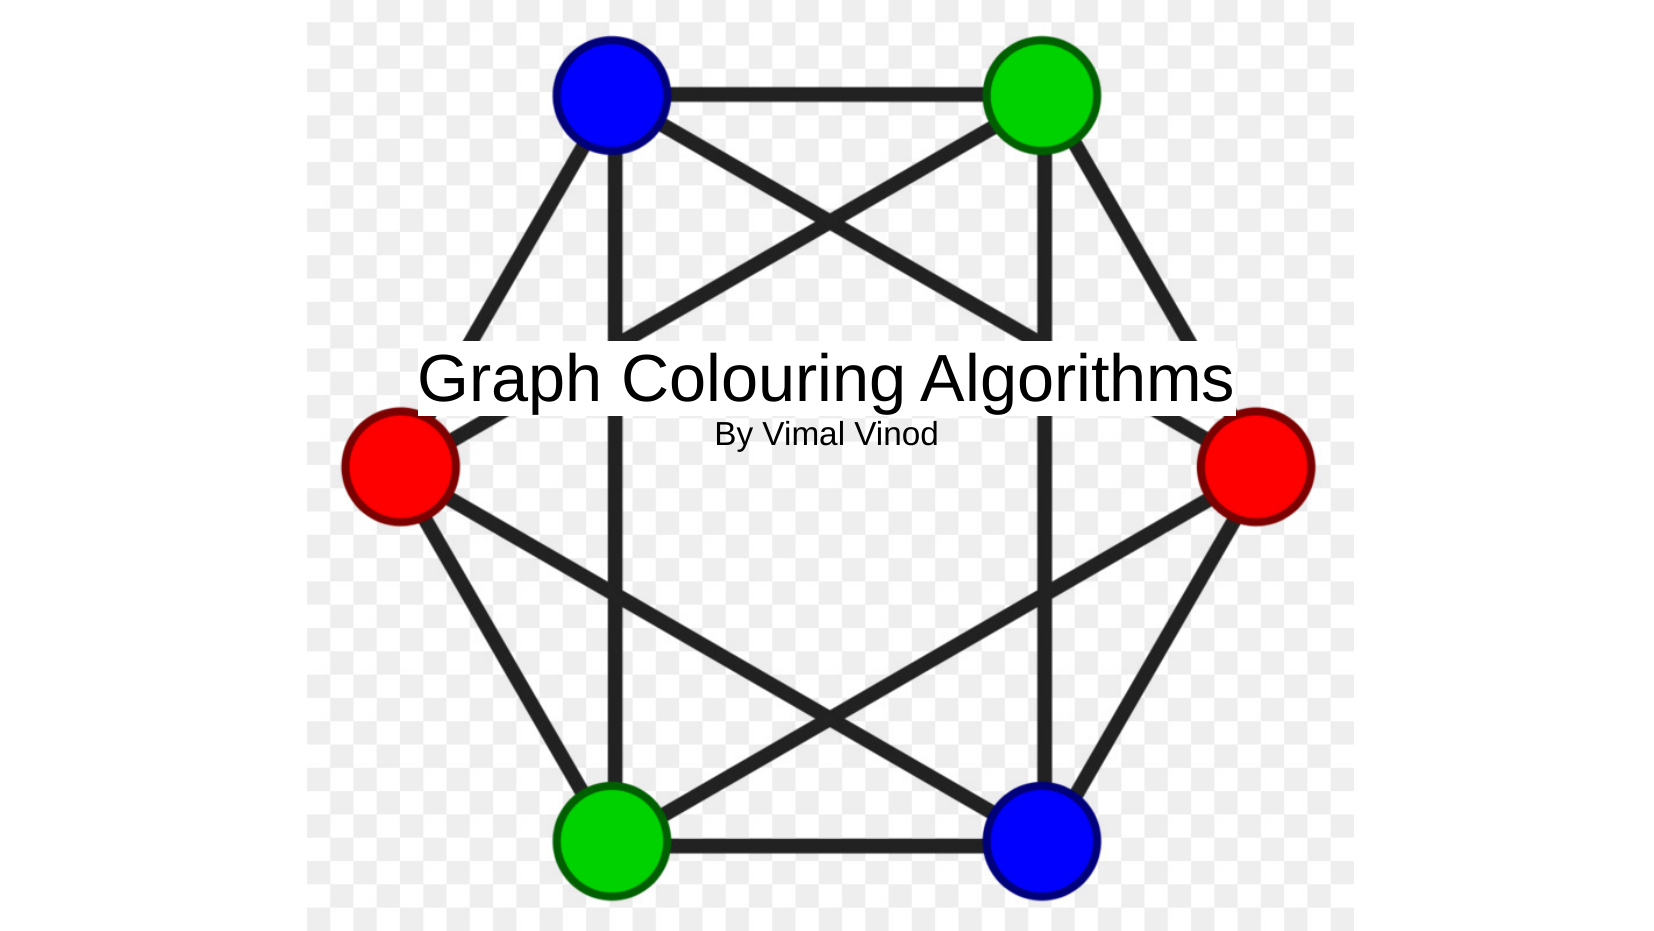

# Graph Colouring Algorithms
By Vimal Vinod